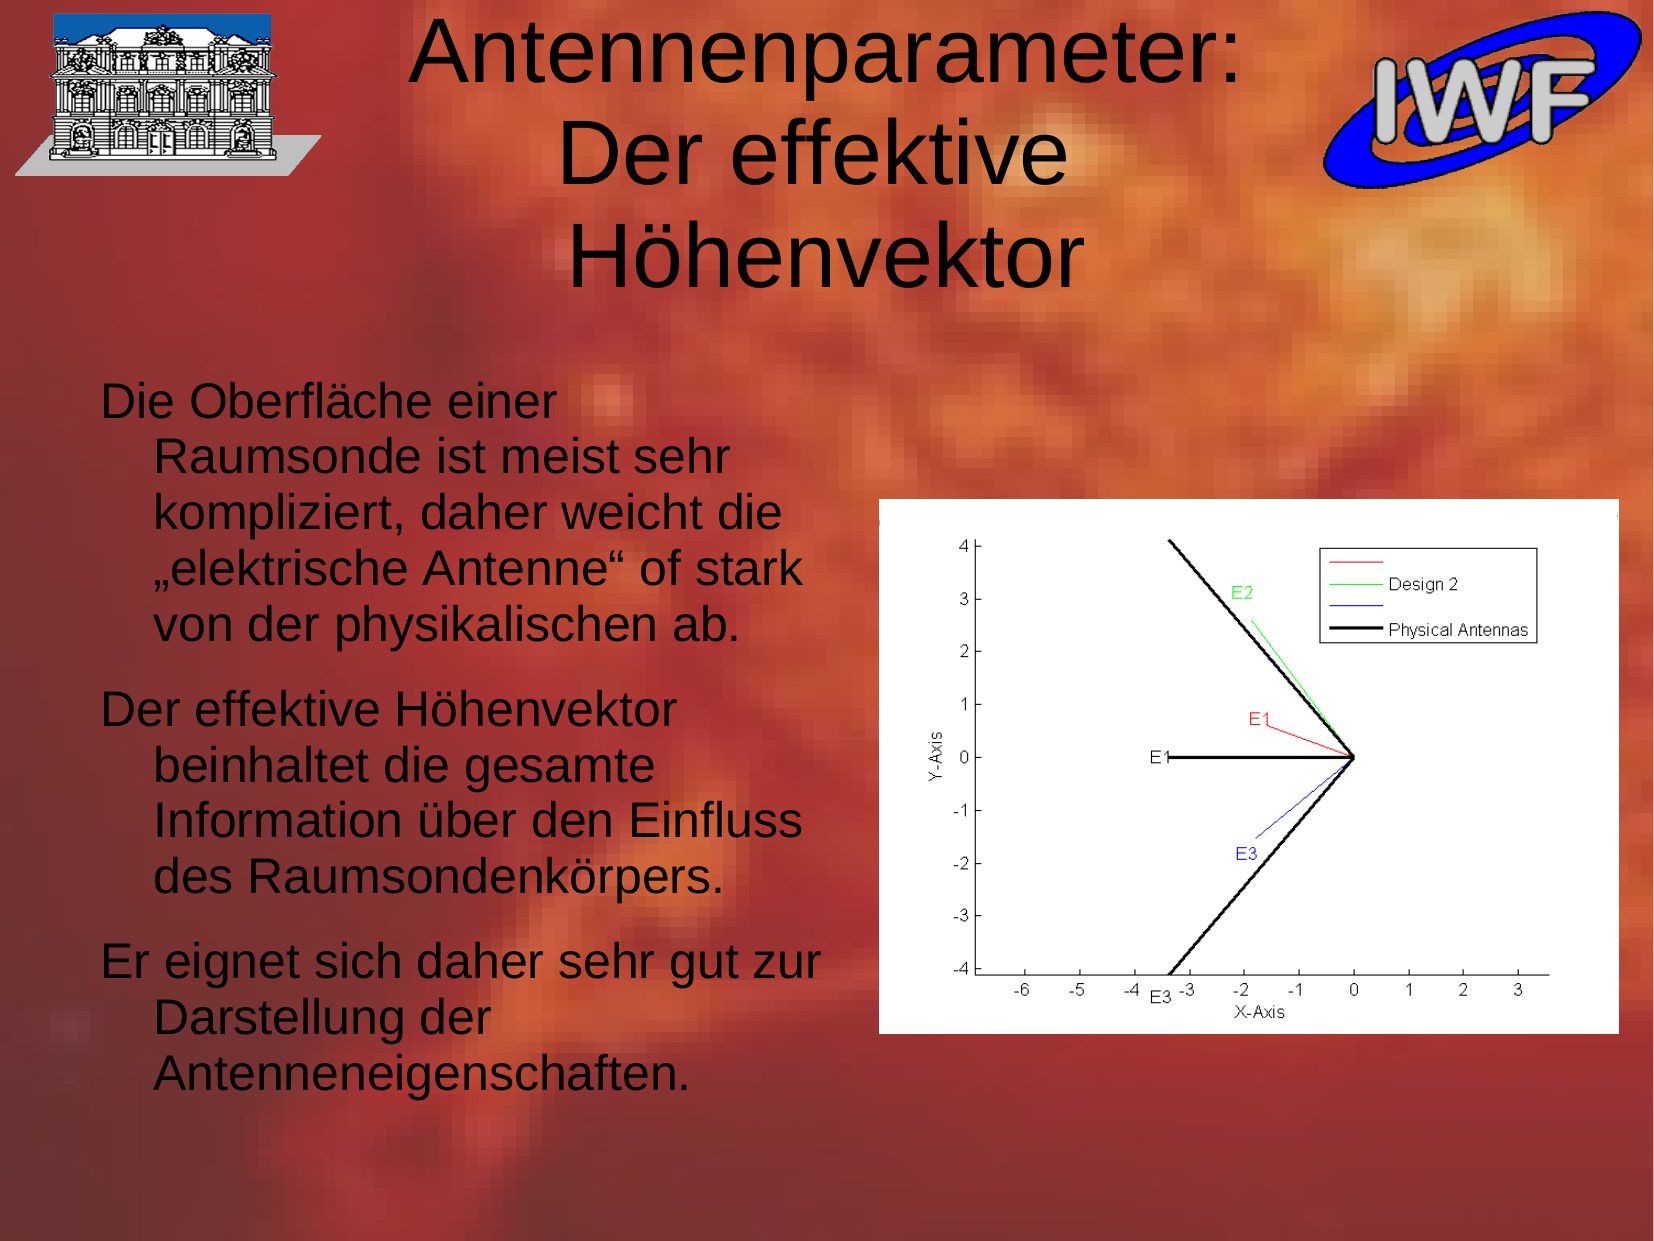

# Antennenparameter: Der effektive Höhenvektor
Die Oberfläche einer Raumsonde ist meist sehr kompliziert, daher weicht die „elektrische Antenne“ of stark von der physikalischen ab.
Der effektive Höhenvektor beinhaltet die gesamte Information über den Einfluss des Raumsondenkörpers.
Er eignet sich daher sehr gut zur Darstellung der Antenneneigenschaften.